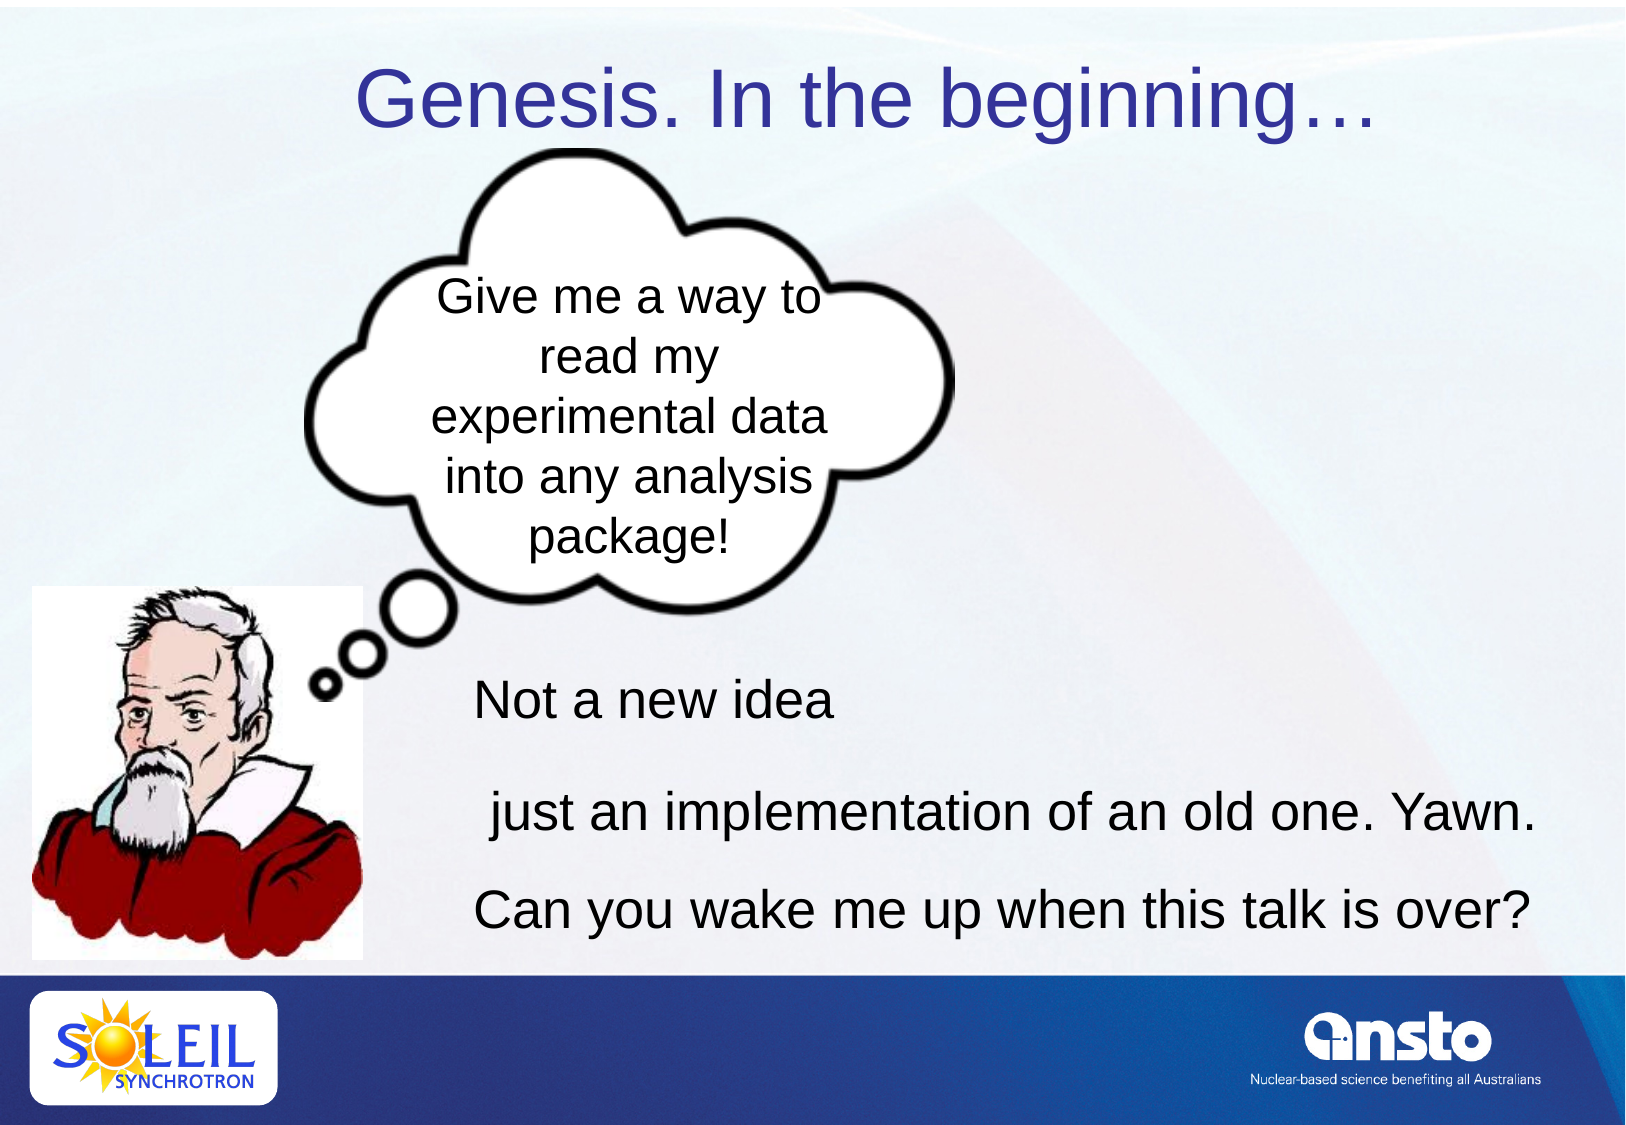

# Genesis. In the beginning…
Give me a way to read my experimental data into any analysis package!
Not a new idea
	just an implementation of an old one. Yawn. Can you wake me up when this talk is over?